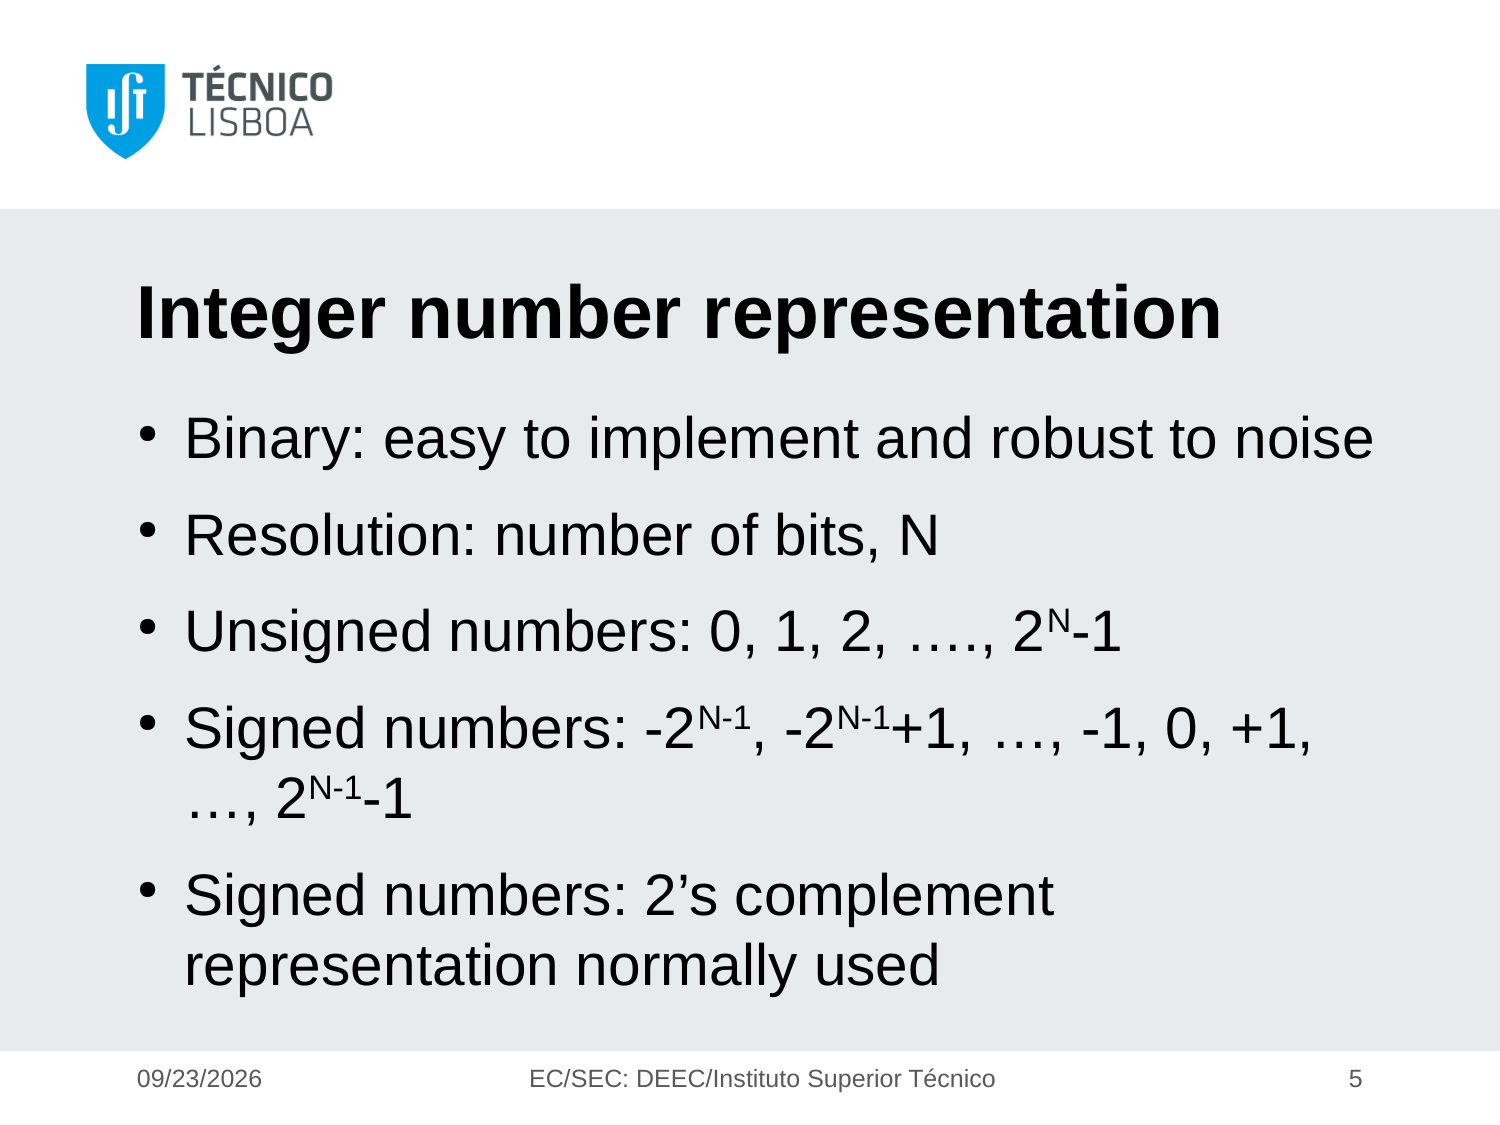

# Integer number representation
Binary: easy to implement and robust to noise
Resolution: number of bits, N
Unsigned numbers: 0, 1, 2, …., 2N-1
Signed numbers: -2N-1, -2N-1+1, …, -1, 0, +1, …, 2N-1-1
Signed numbers: 2’s complement representation normally used
EC/SEC: DEEC/Instituto Superior Técnico